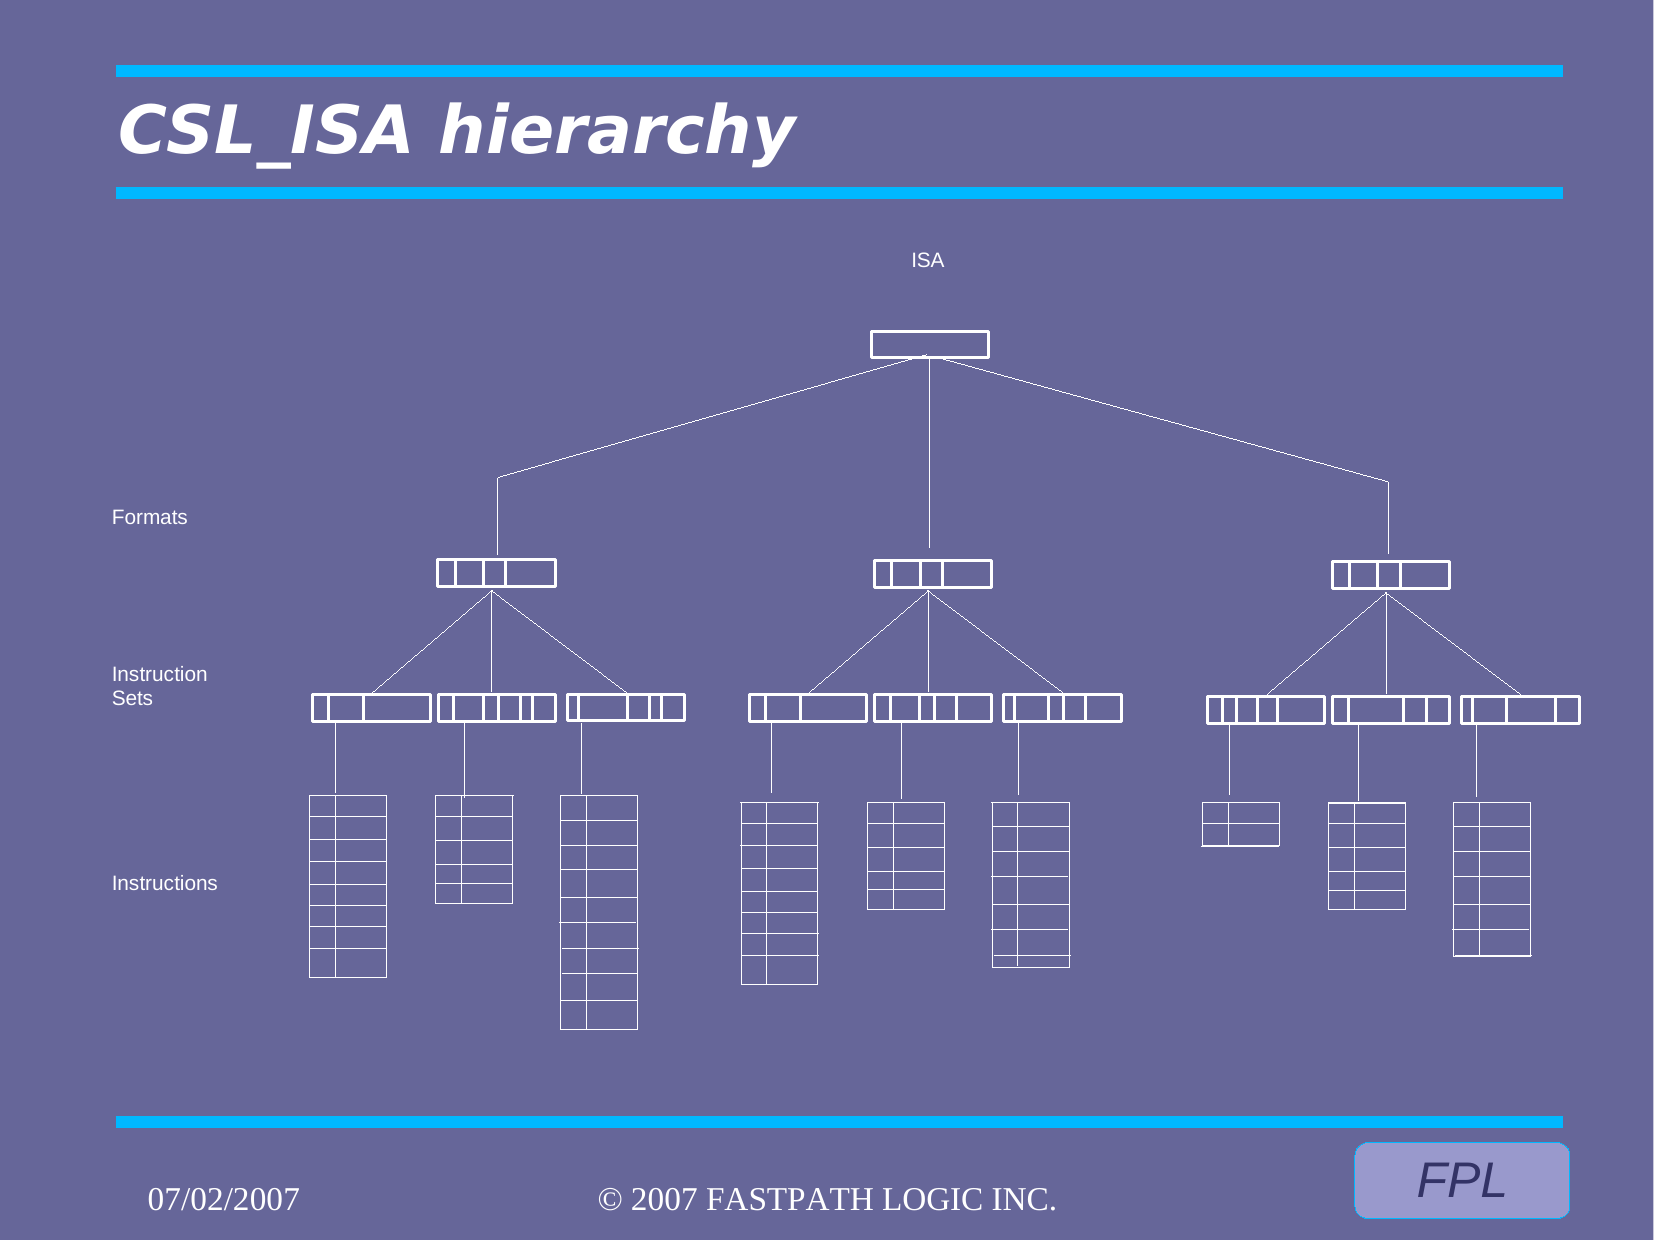

# CSL_ISA hierarchy
ISA
Formats
Instruction
Sets
Instructions
07/02/2007
© 2007 FASTPATH LOGIC INC.